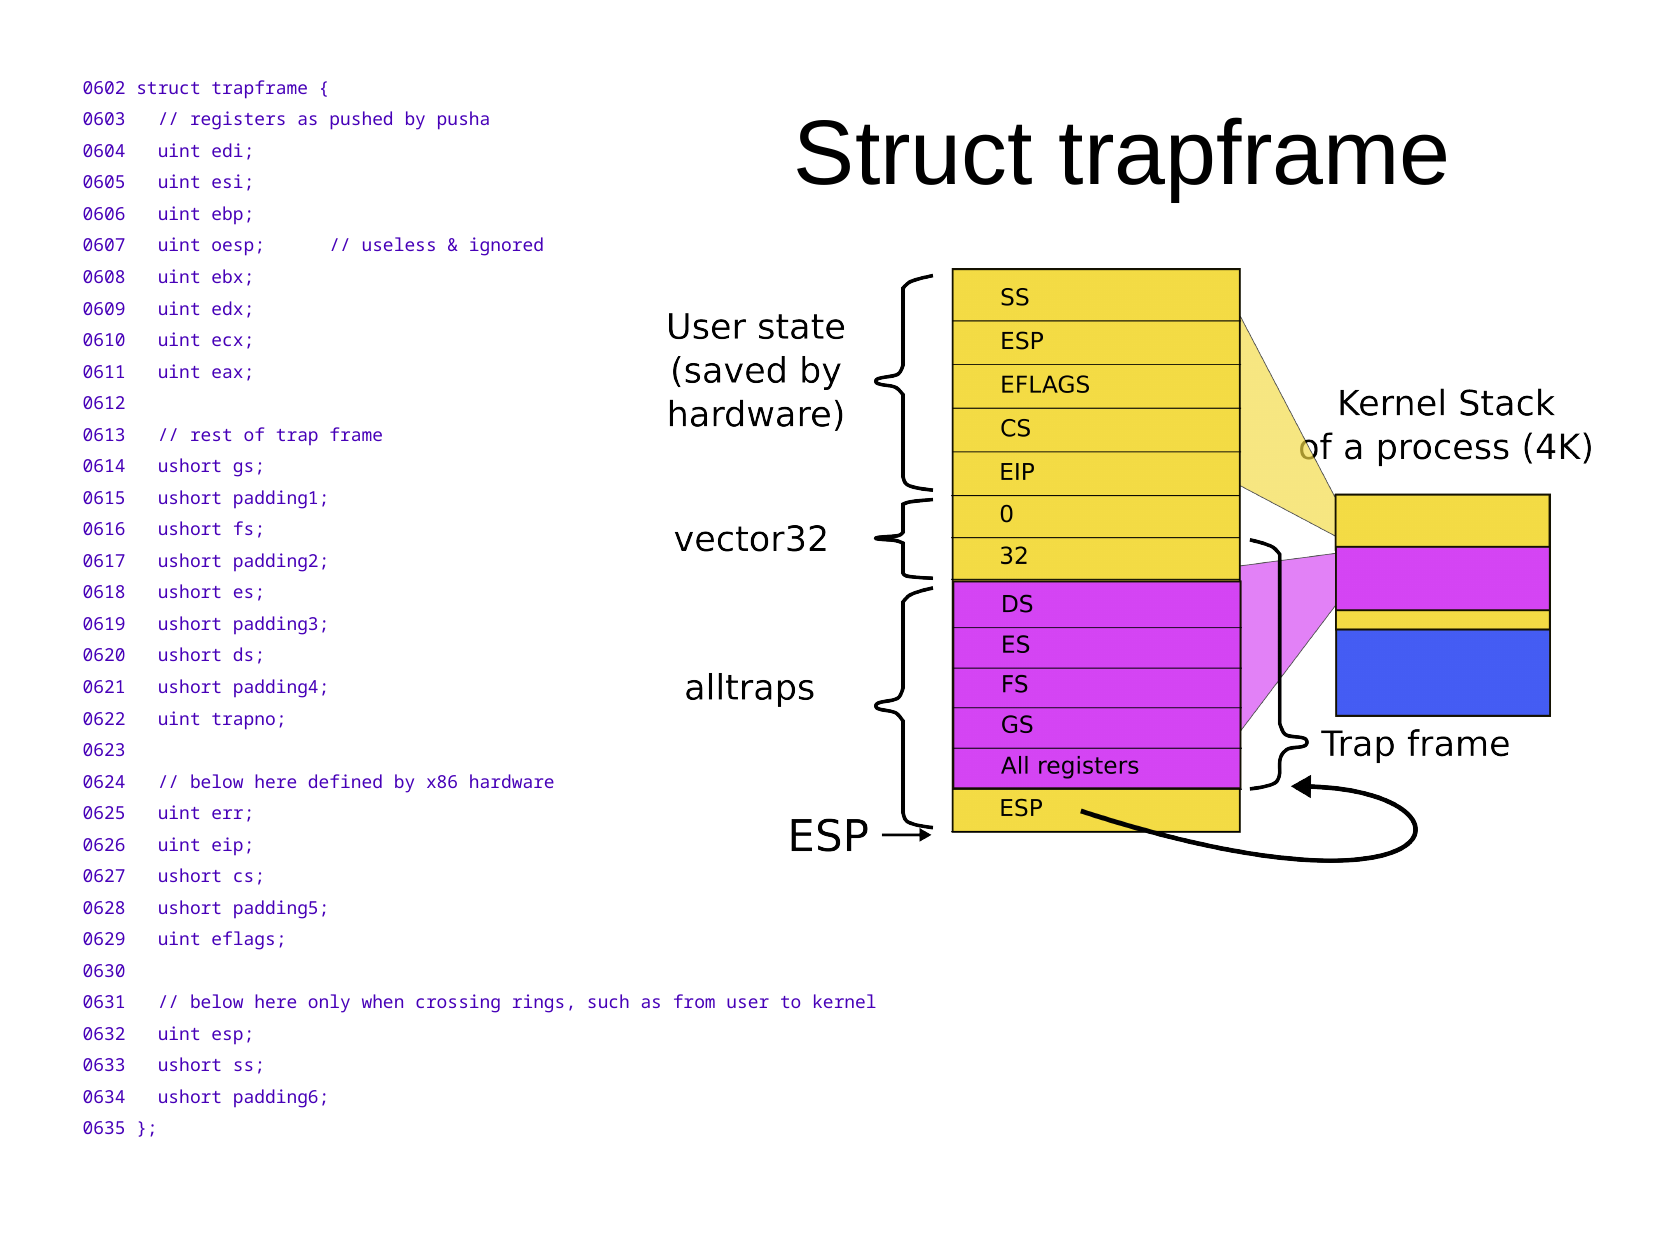

Struct trapframe
# 0602 struct trapframe {
0603 // registers as pushed by pusha
0604 uint edi;
0605 uint esi;
0606 uint ebp;
0607 uint oesp; // useless & ignored
0608 uint ebx;
0609 uint edx;
0610 uint ecx;
0611 uint eax;
0612
0613 // rest of trap frame
0614 ushort gs;
0615 ushort padding1;
0616 ushort fs;
0617 ushort padding2;
0618 ushort es;
0619 ushort padding3;
0620 ushort ds;
0621 ushort padding4;
0622 uint trapno;
0623
0624 // below here defined by x86 hardware
0625 uint err;
0626 uint eip;
0627 ushort cs;
0628 ushort padding5;
0629 uint eflags;
0630
0631 // below here only when crossing rings, such as from user to kernel
0632 uint esp;
0633 ushort ss;
0634 ushort padding6;
0635 };